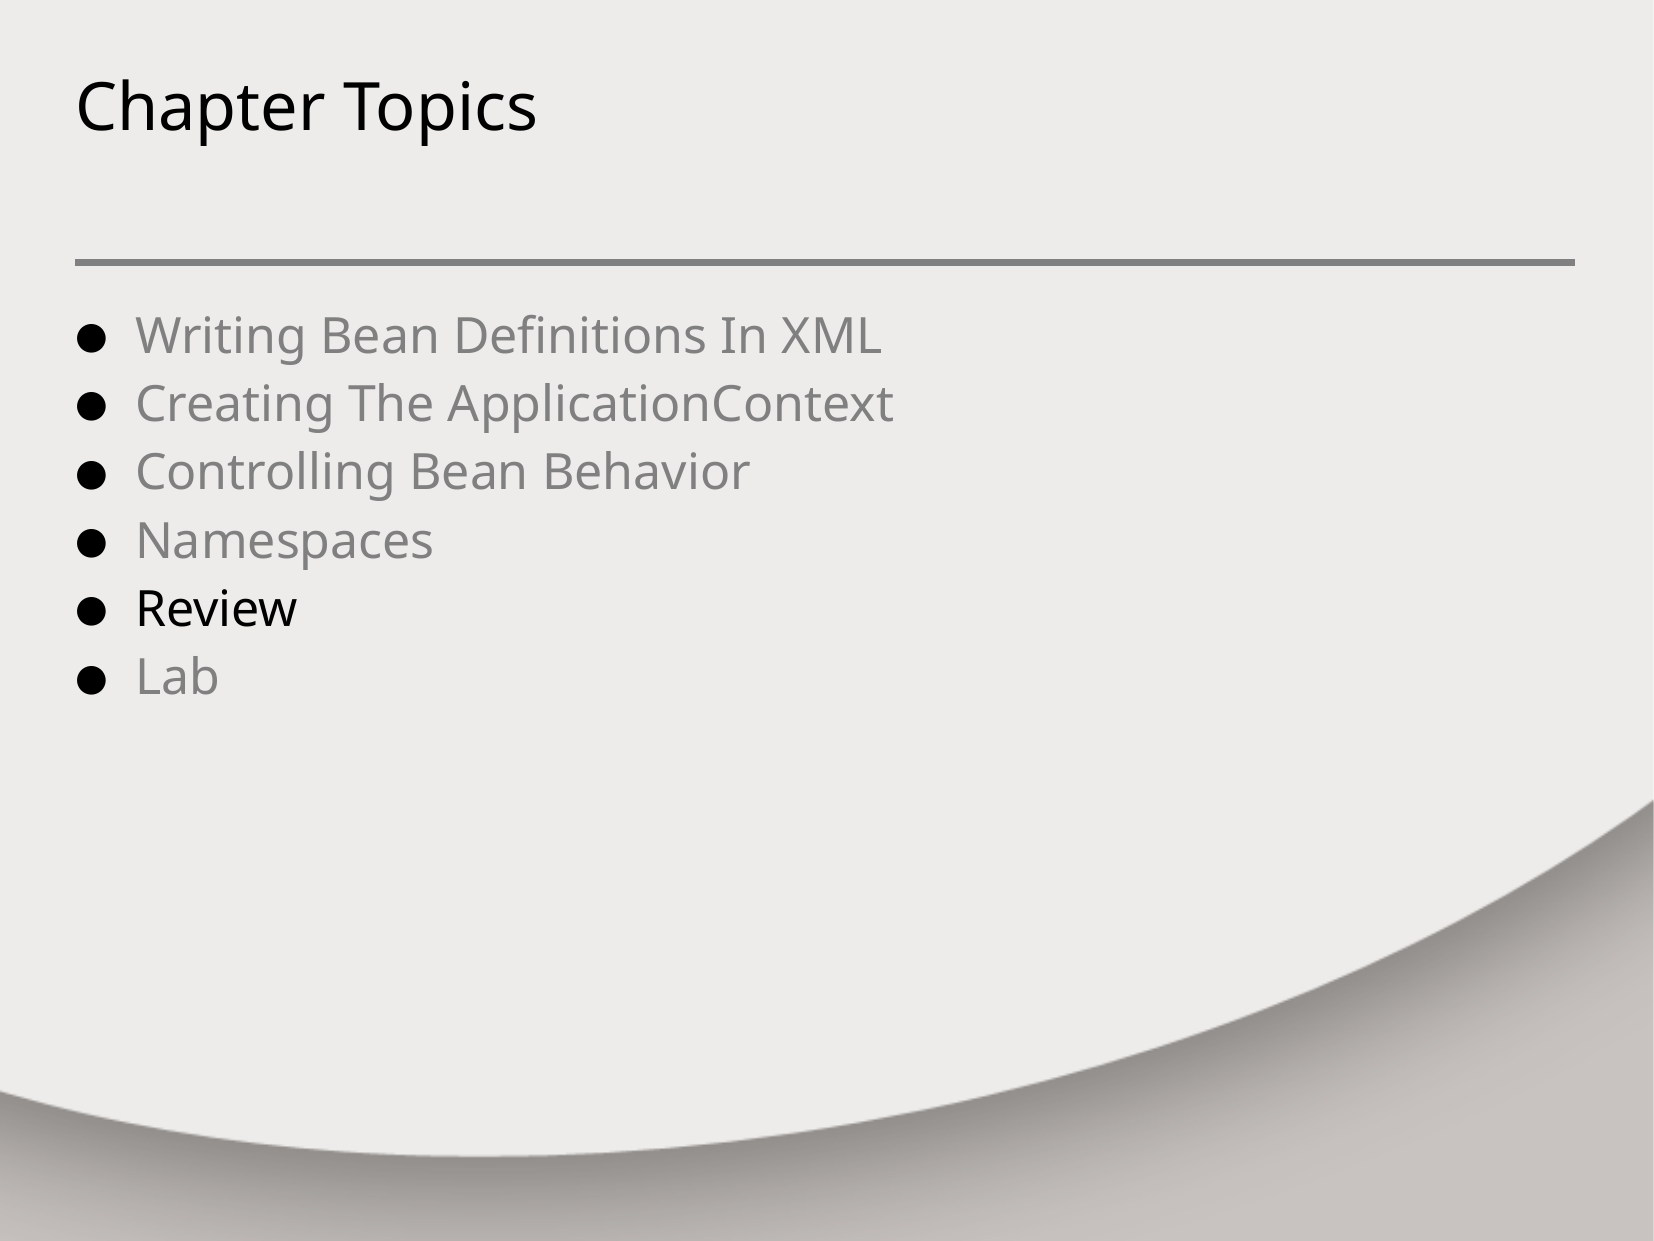

# Chapter Topics
Writing Bean Definitions In XML
Creating The ApplicationContext
Controlling Bean Behavior
Namespaces
Review
Lab